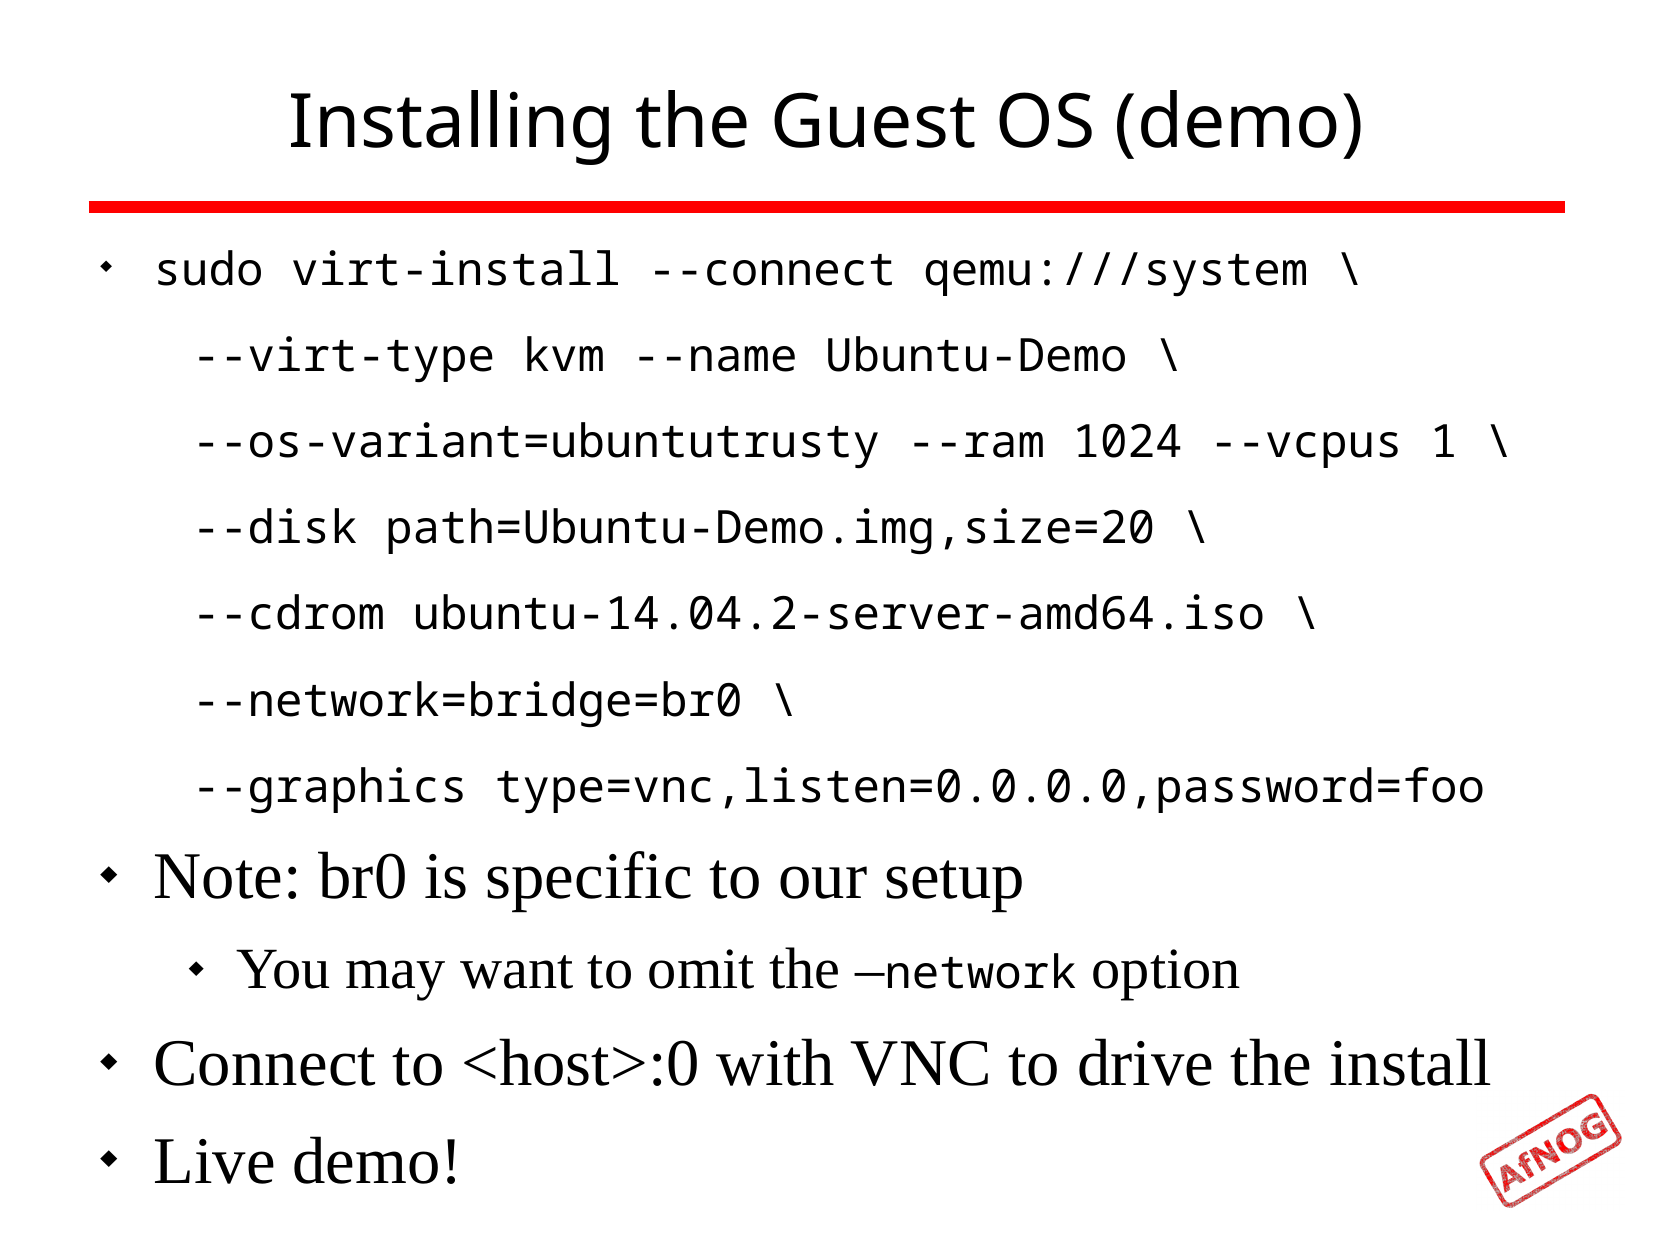

# Installing the Guest OS (demo)
sudo virt-install --connect qemu:///system \
 --virt-type kvm --name Ubuntu-Demo \
 --os-variant=ubuntutrusty --ram 1024 --vcpus 1 \
 --disk path=Ubuntu-Demo.img,size=20 \
 --cdrom ubuntu-14.04.2-server-amd64.iso \
 --network=bridge=br0 \
 --graphics type=vnc,listen=0.0.0.0,password=foo
Note: br0 is specific to our setup
You may want to omit the –network option
Connect to <host>:0 with VNC to drive the install
Live demo!